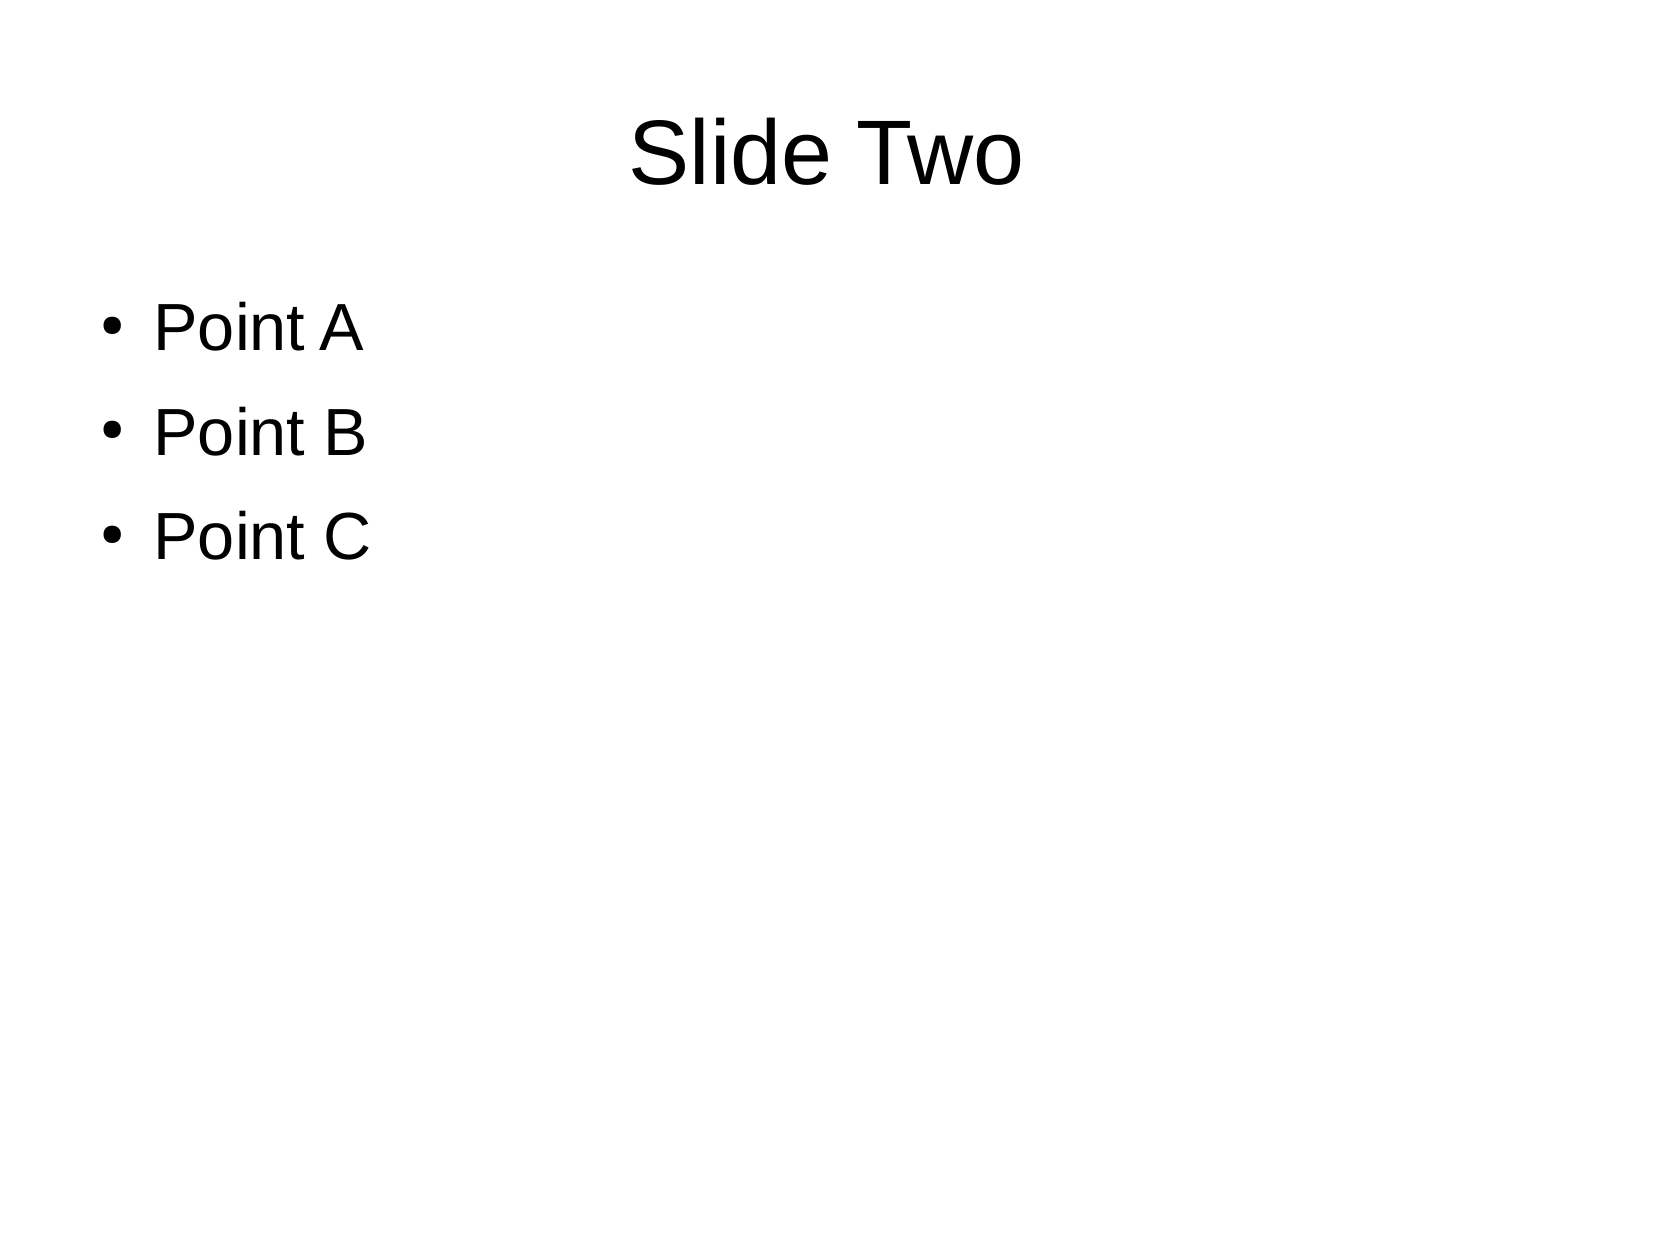

# Slide Two
Point A
Point B
Point C